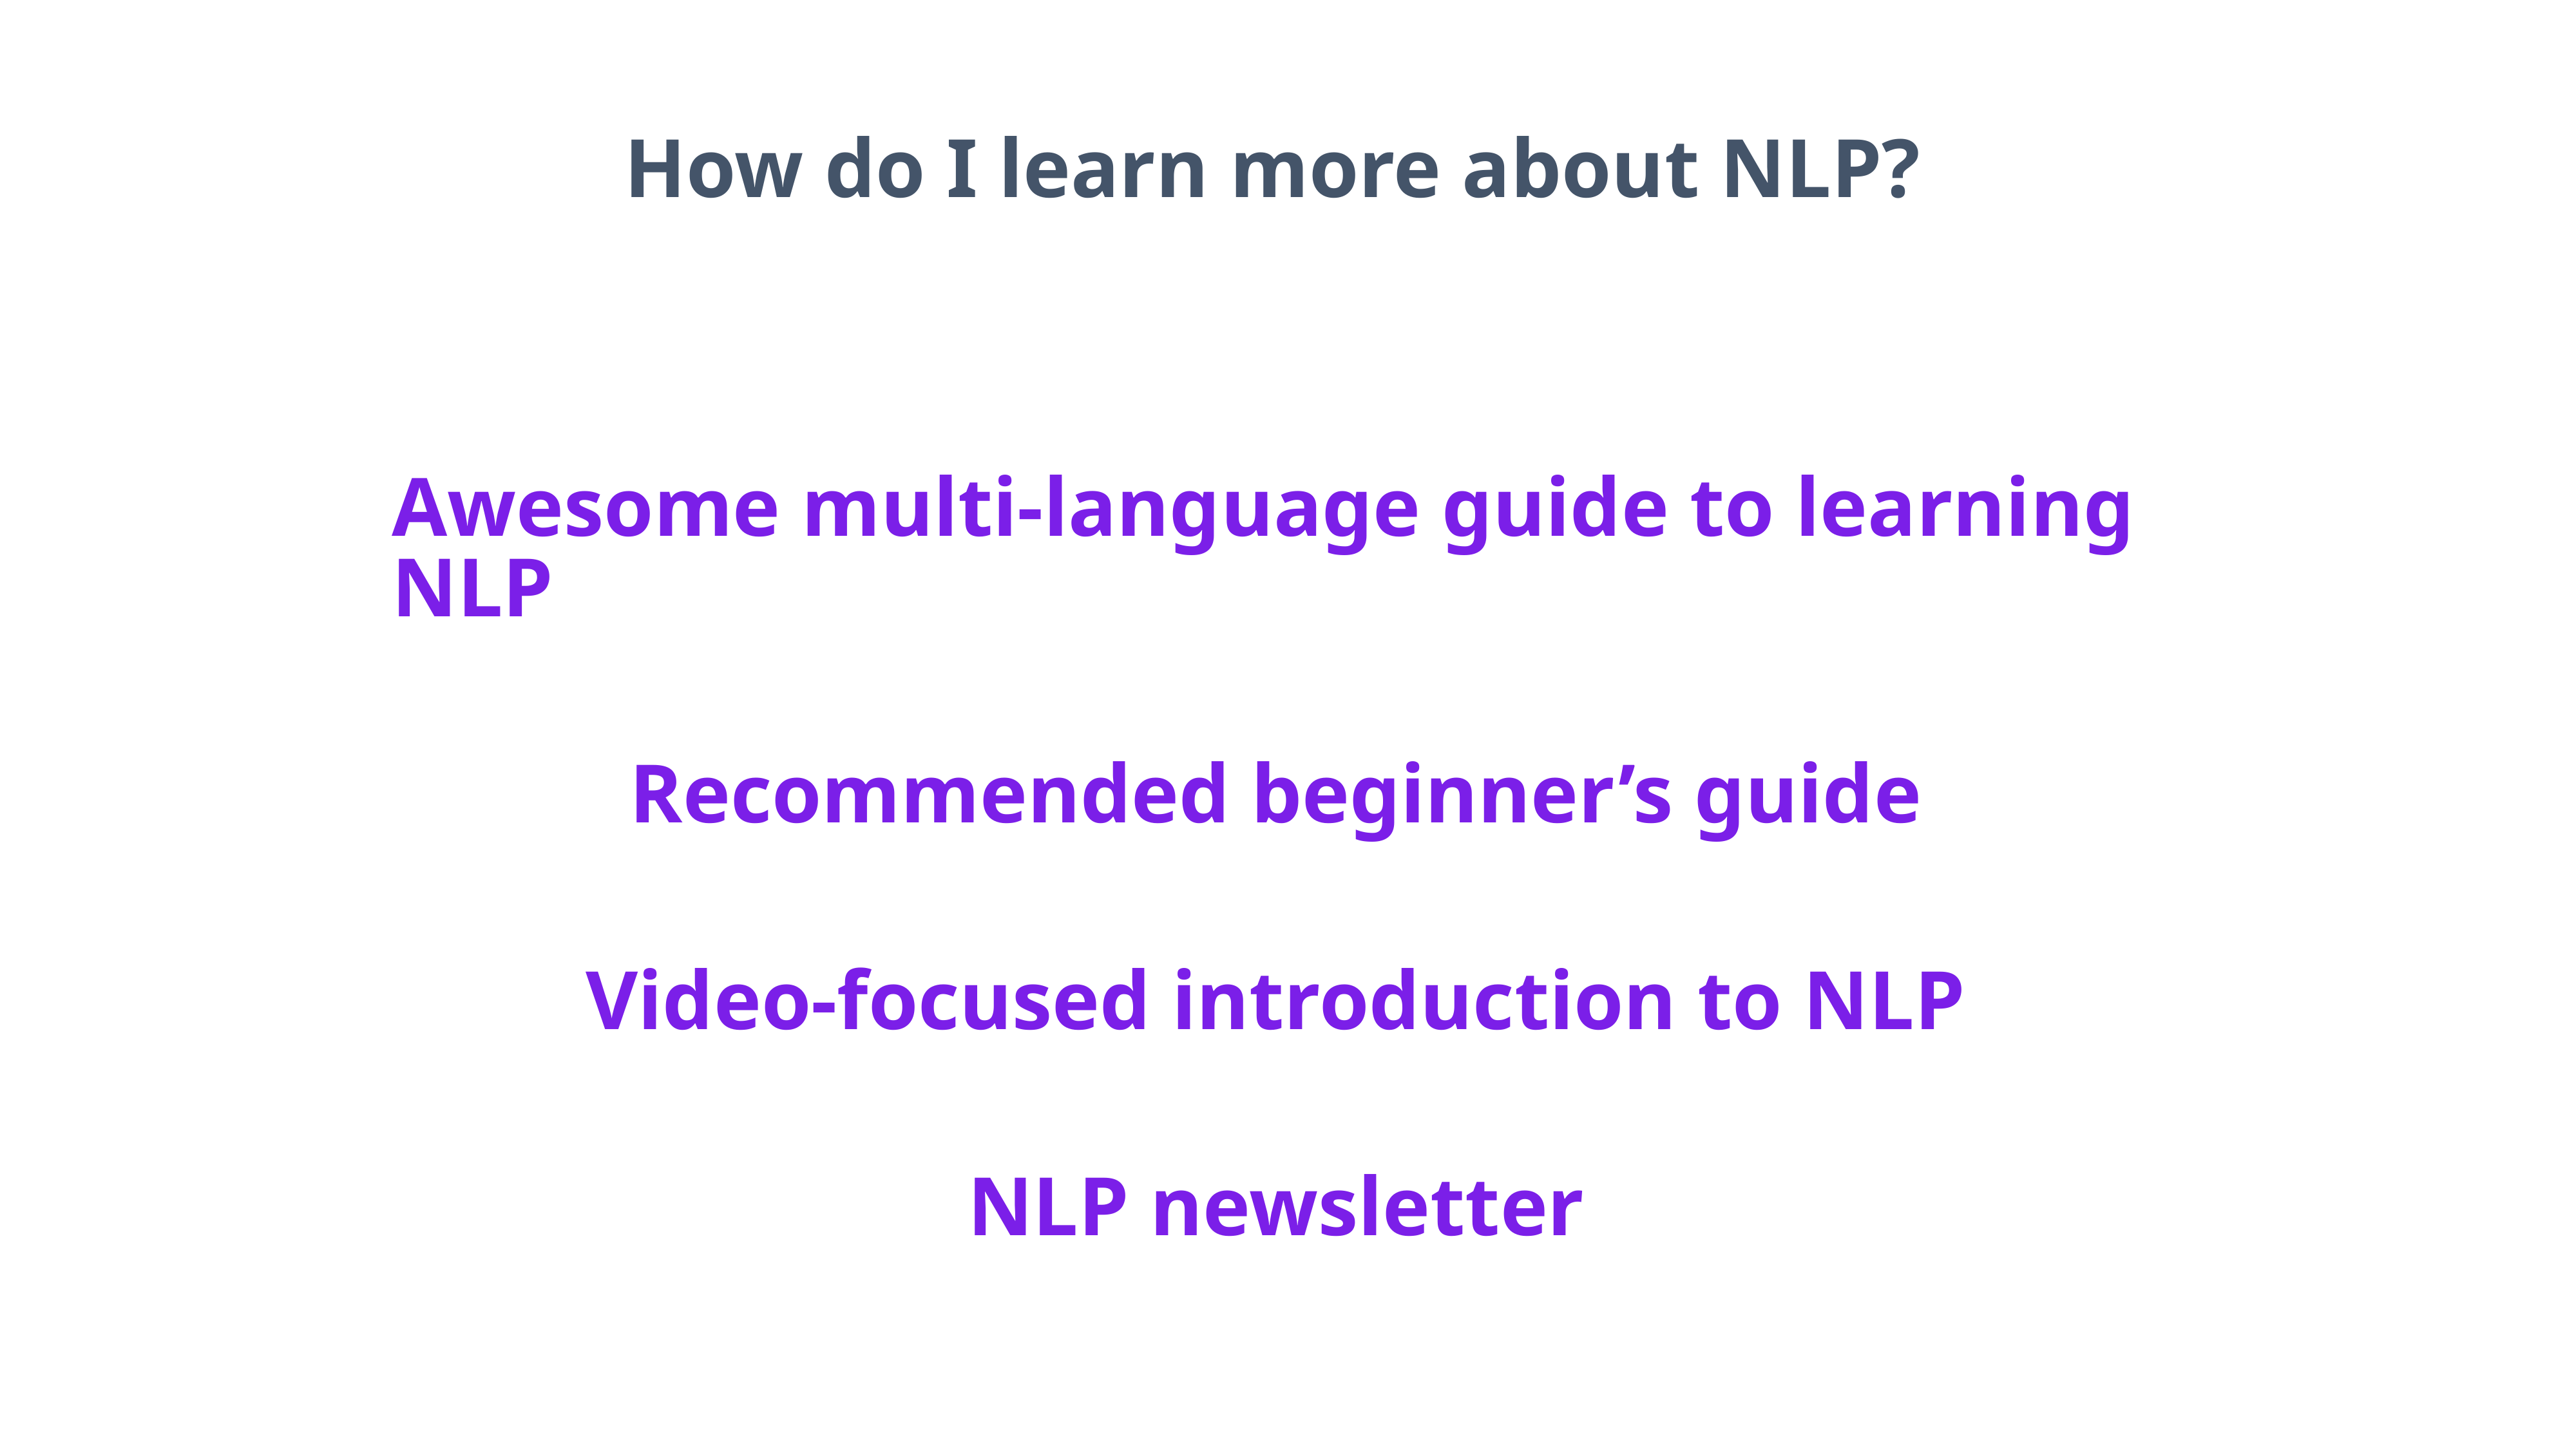

How do I learn more about NLP?
Awesome multi-language guide to learning NLP
Recommended beginner’s guide
Video-focused introduction to NLP
NLP newsletter